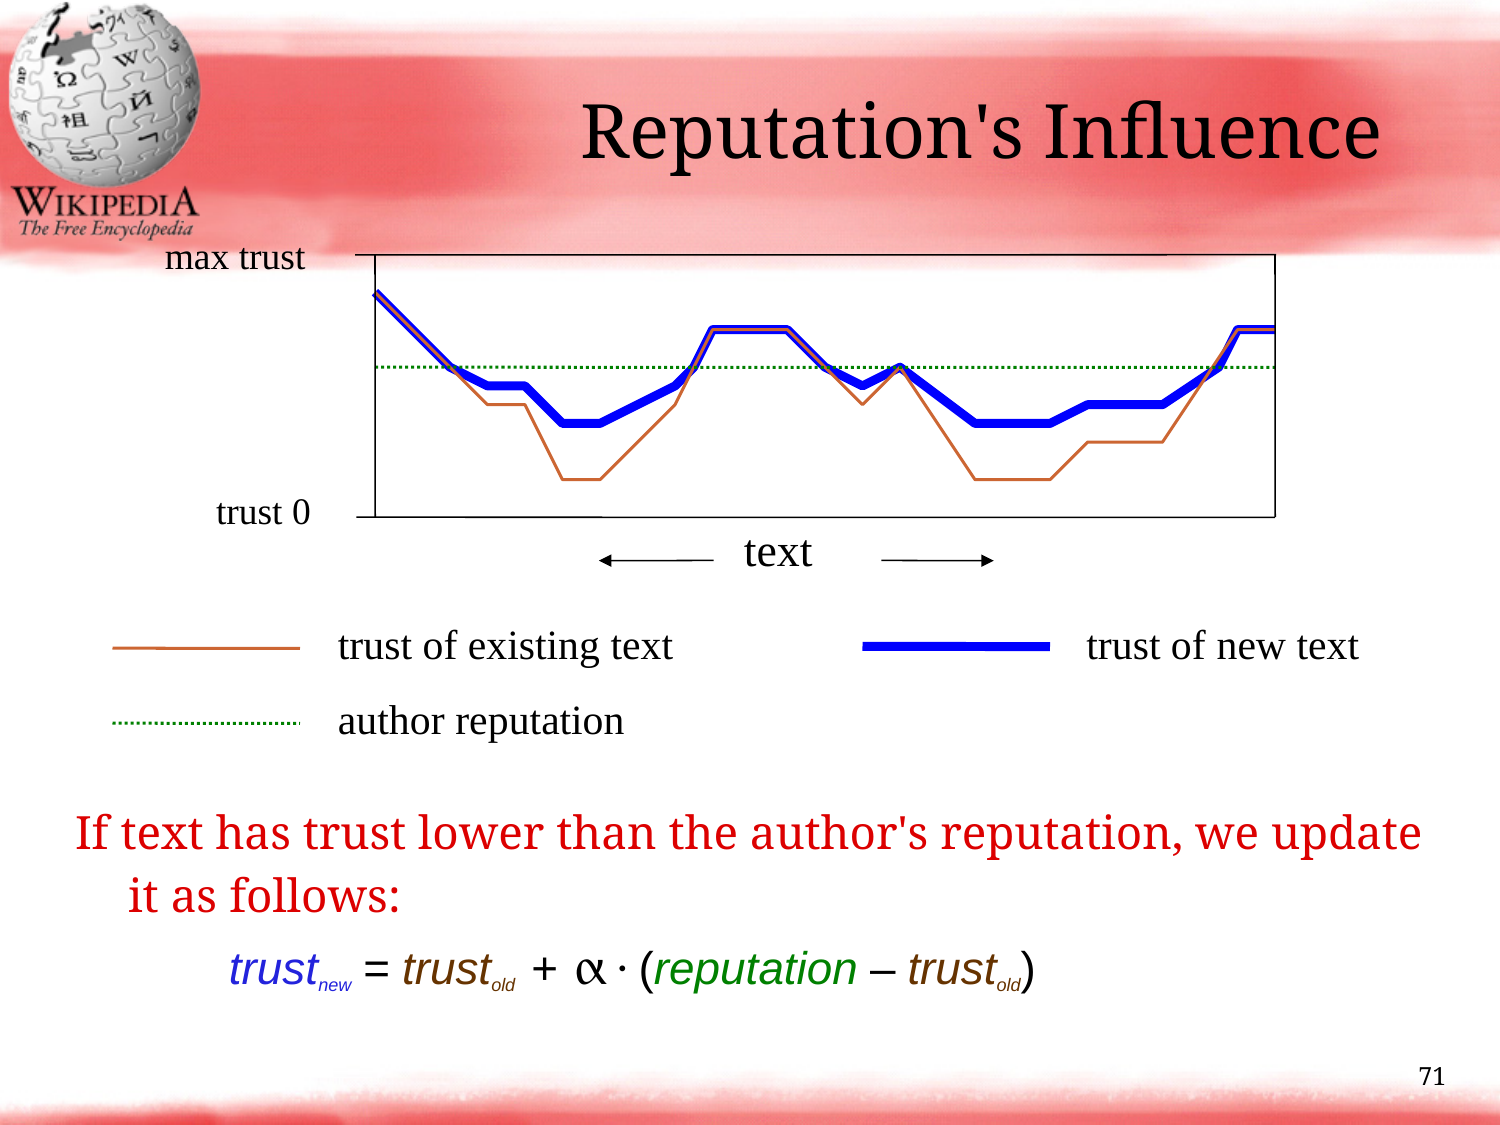

Reputation's Influence
max trust
trust 0
text
trust of existing text
trust of new text
author reputation
# If text has trust lower than the author's reputation, we update it as follows:
 trustnew = trustold + (reputation – trustold)
71